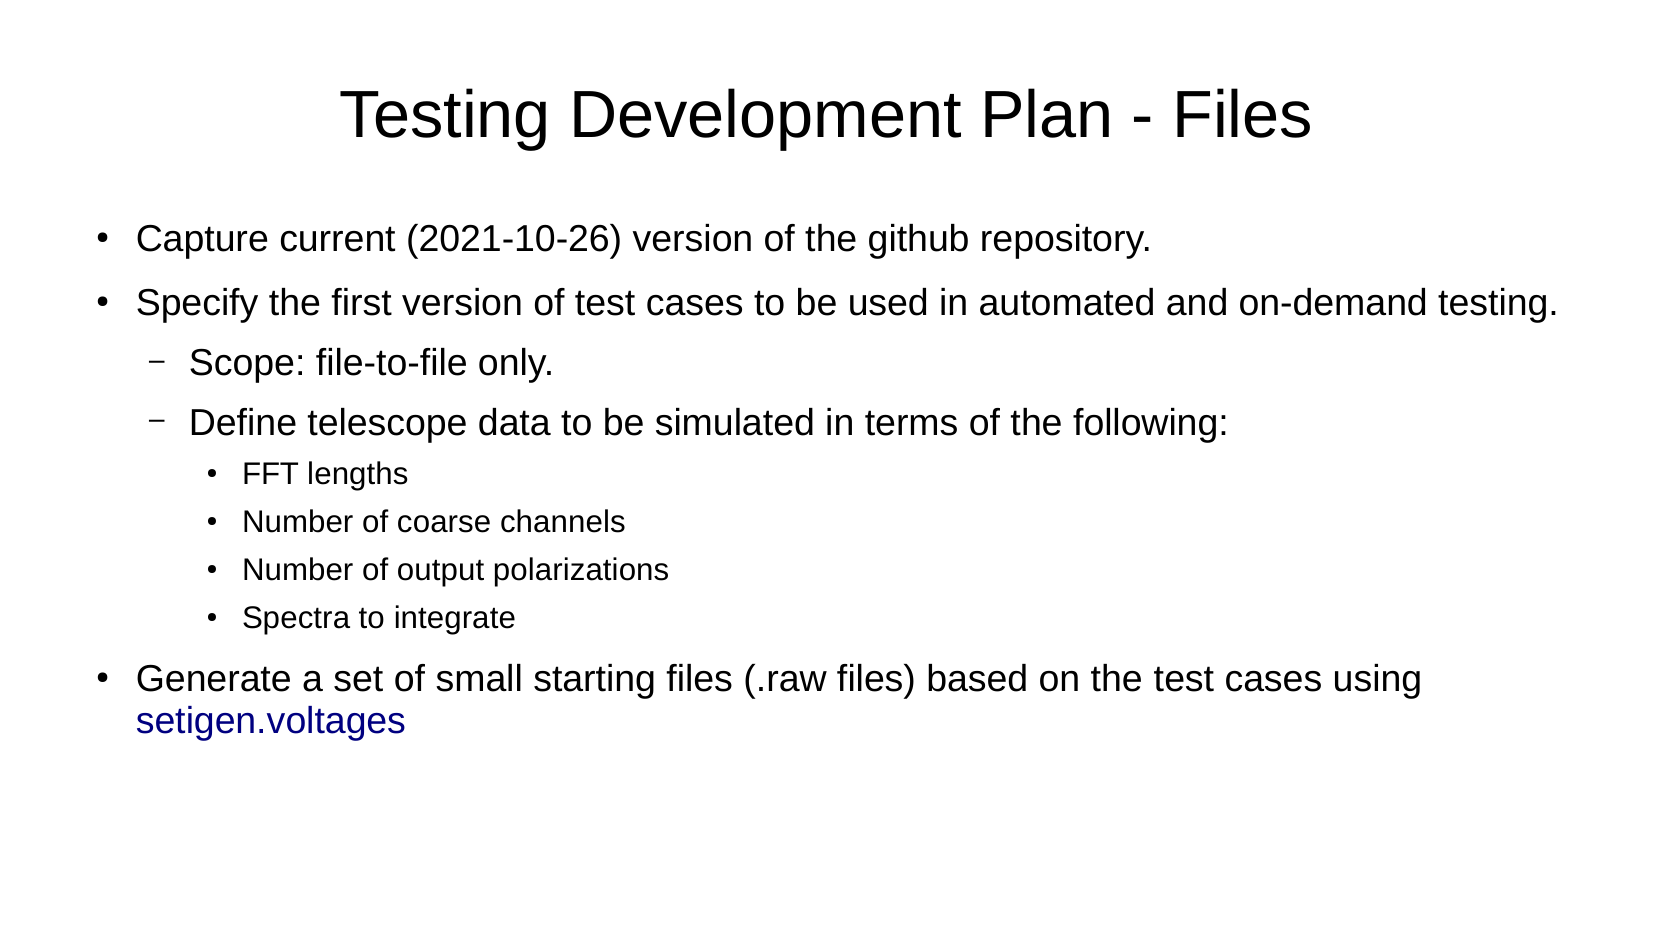

# Testing Development Plan - Files
Capture current (2021-10-26) version of the github repository.
Specify the first version of test cases to be used in automated and on-demand testing.
Scope: file-to-file only.
Define telescope data to be simulated in terms of the following:
FFT lengths
Number of coarse channels
Number of output polarizations
Spectra to integrate
Generate a set of small starting files (.raw files) based on the test cases using setigen.voltages